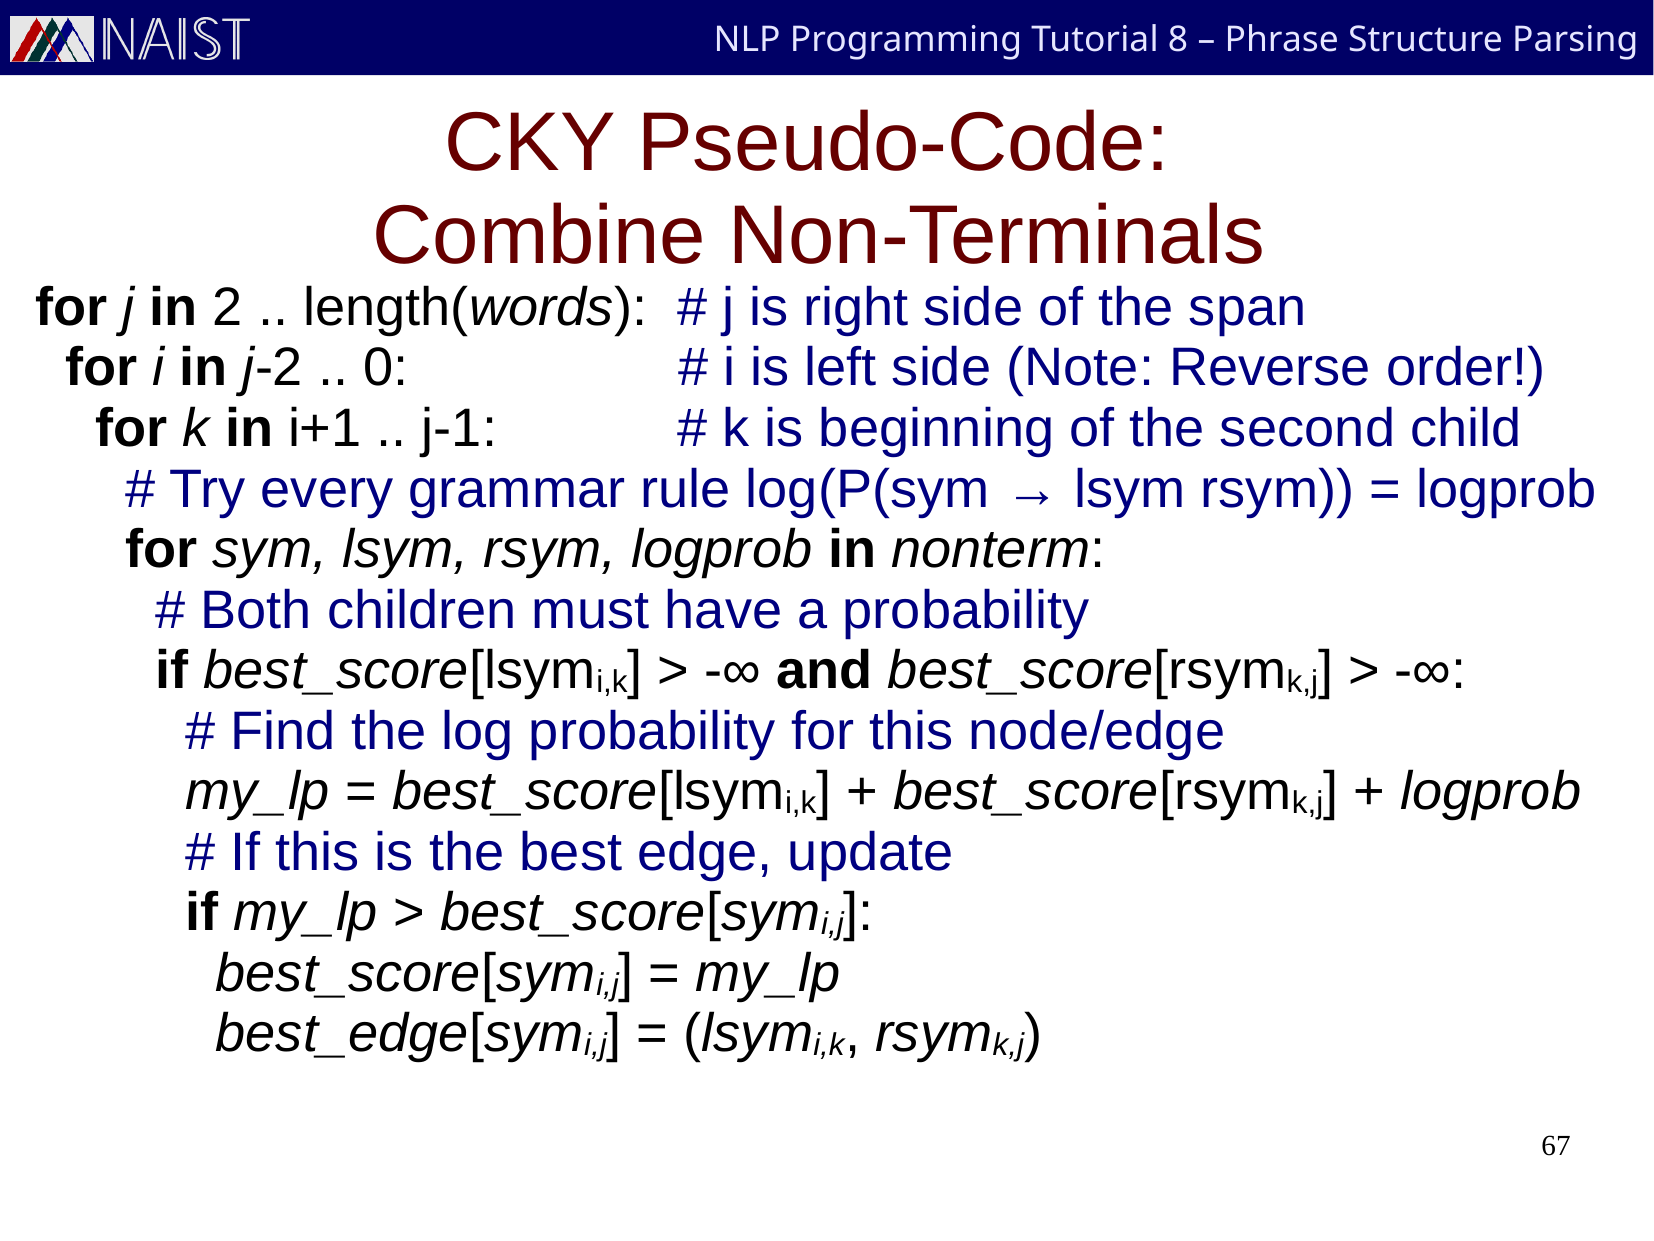

# CKY Pseudo-Code: Combine Non-Terminals
for j in 2 .. length(words): # j is right side of the span
 for i in j-2 .. 0: # i is left side (Note: Reverse order!)
 for k in i+1 .. j-1: # k is beginning of the second child
 # Try every grammar rule log(P(sym → lsym rsym)) = logprob
 for sym, lsym, rsym, logprob in nonterm:
 # Both children must have a probability
 if best_score[lsymi,k] > -∞ and best_score[rsymk,j] > -∞:
 # Find the log probability for this node/edge
 my_lp = best_score[lsymi,k] + best_score[rsymk,j] + logprob
		# If this is the best edge, update
 if my_lp > best_score[symi,j]:
 best_score[symi,j] = my_lp
 best_edge[symi,j] = (lsymi,k, rsymk,j)
67